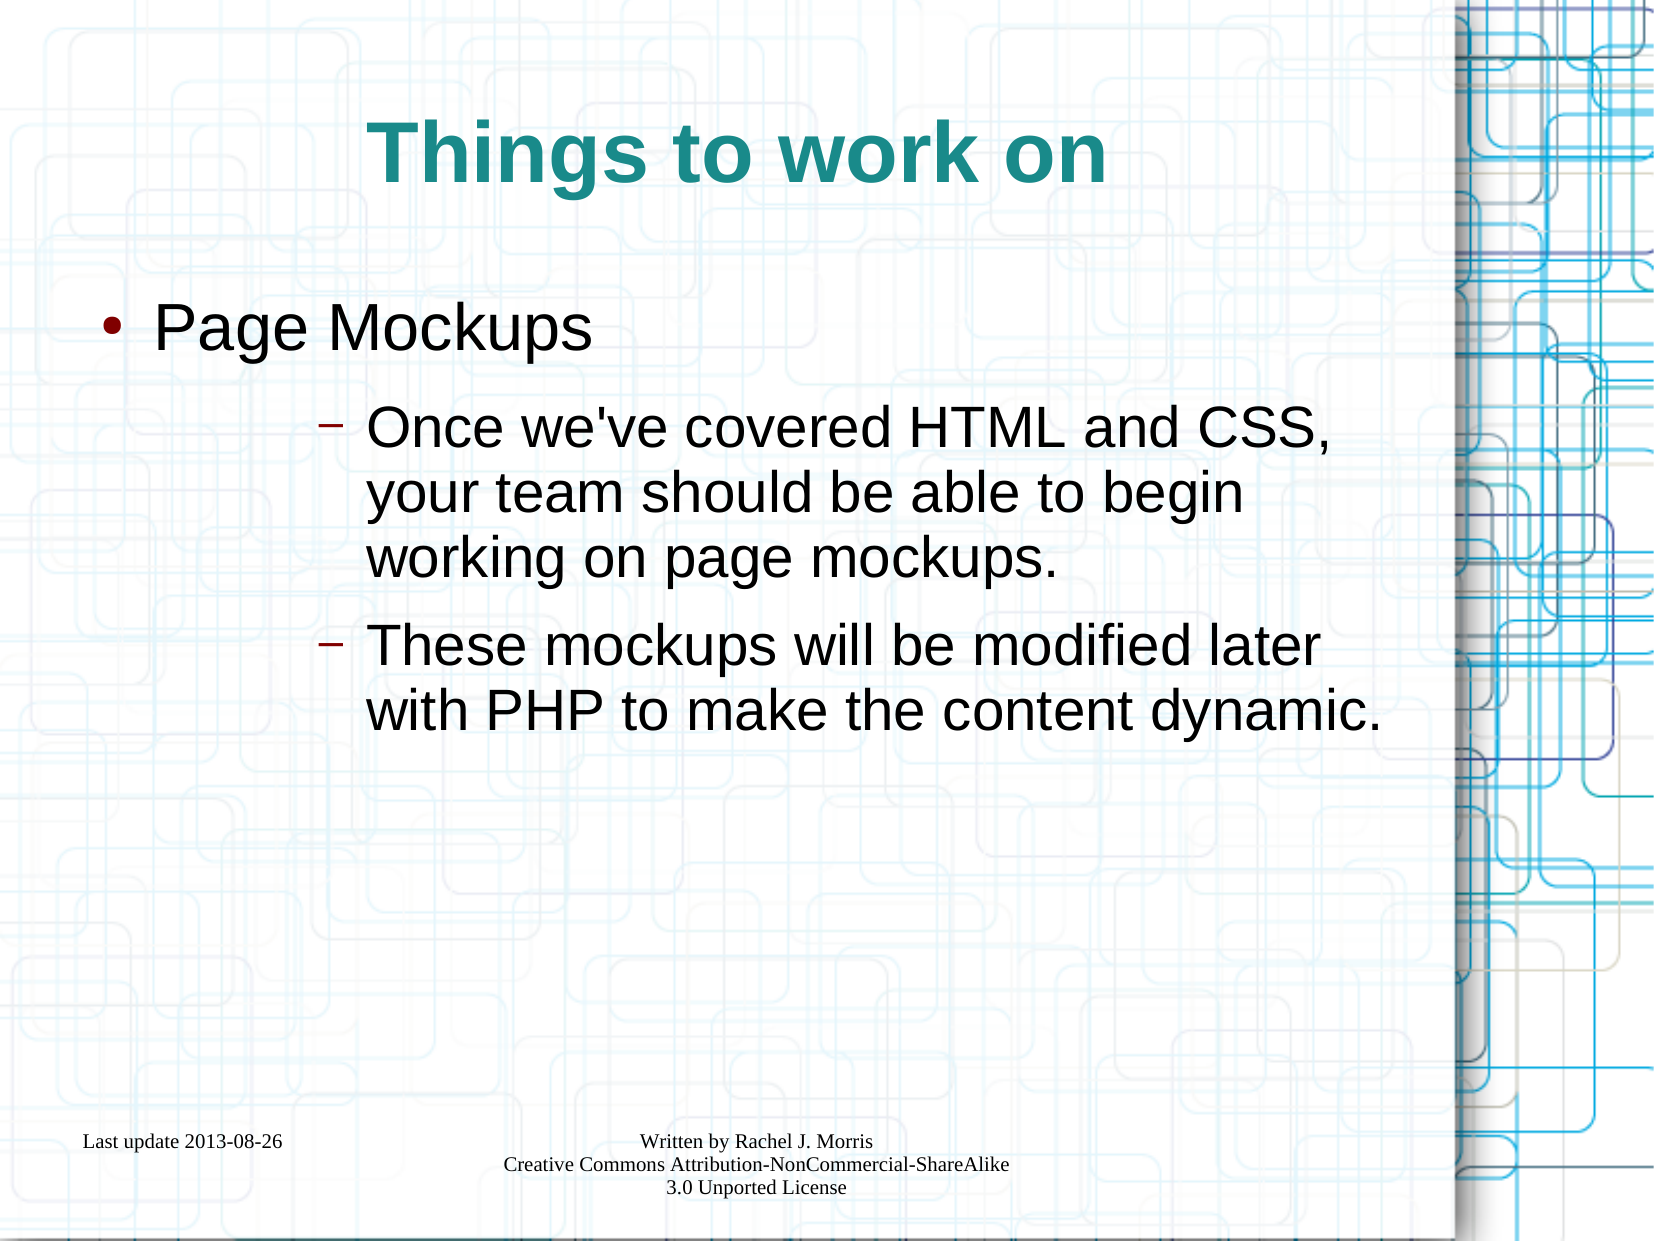

# Things to work on
Page Mockups
Once we've covered HTML and CSS, your team should be able to begin working on page mockups.
These mockups will be modified later with PHP to make the content dynamic.